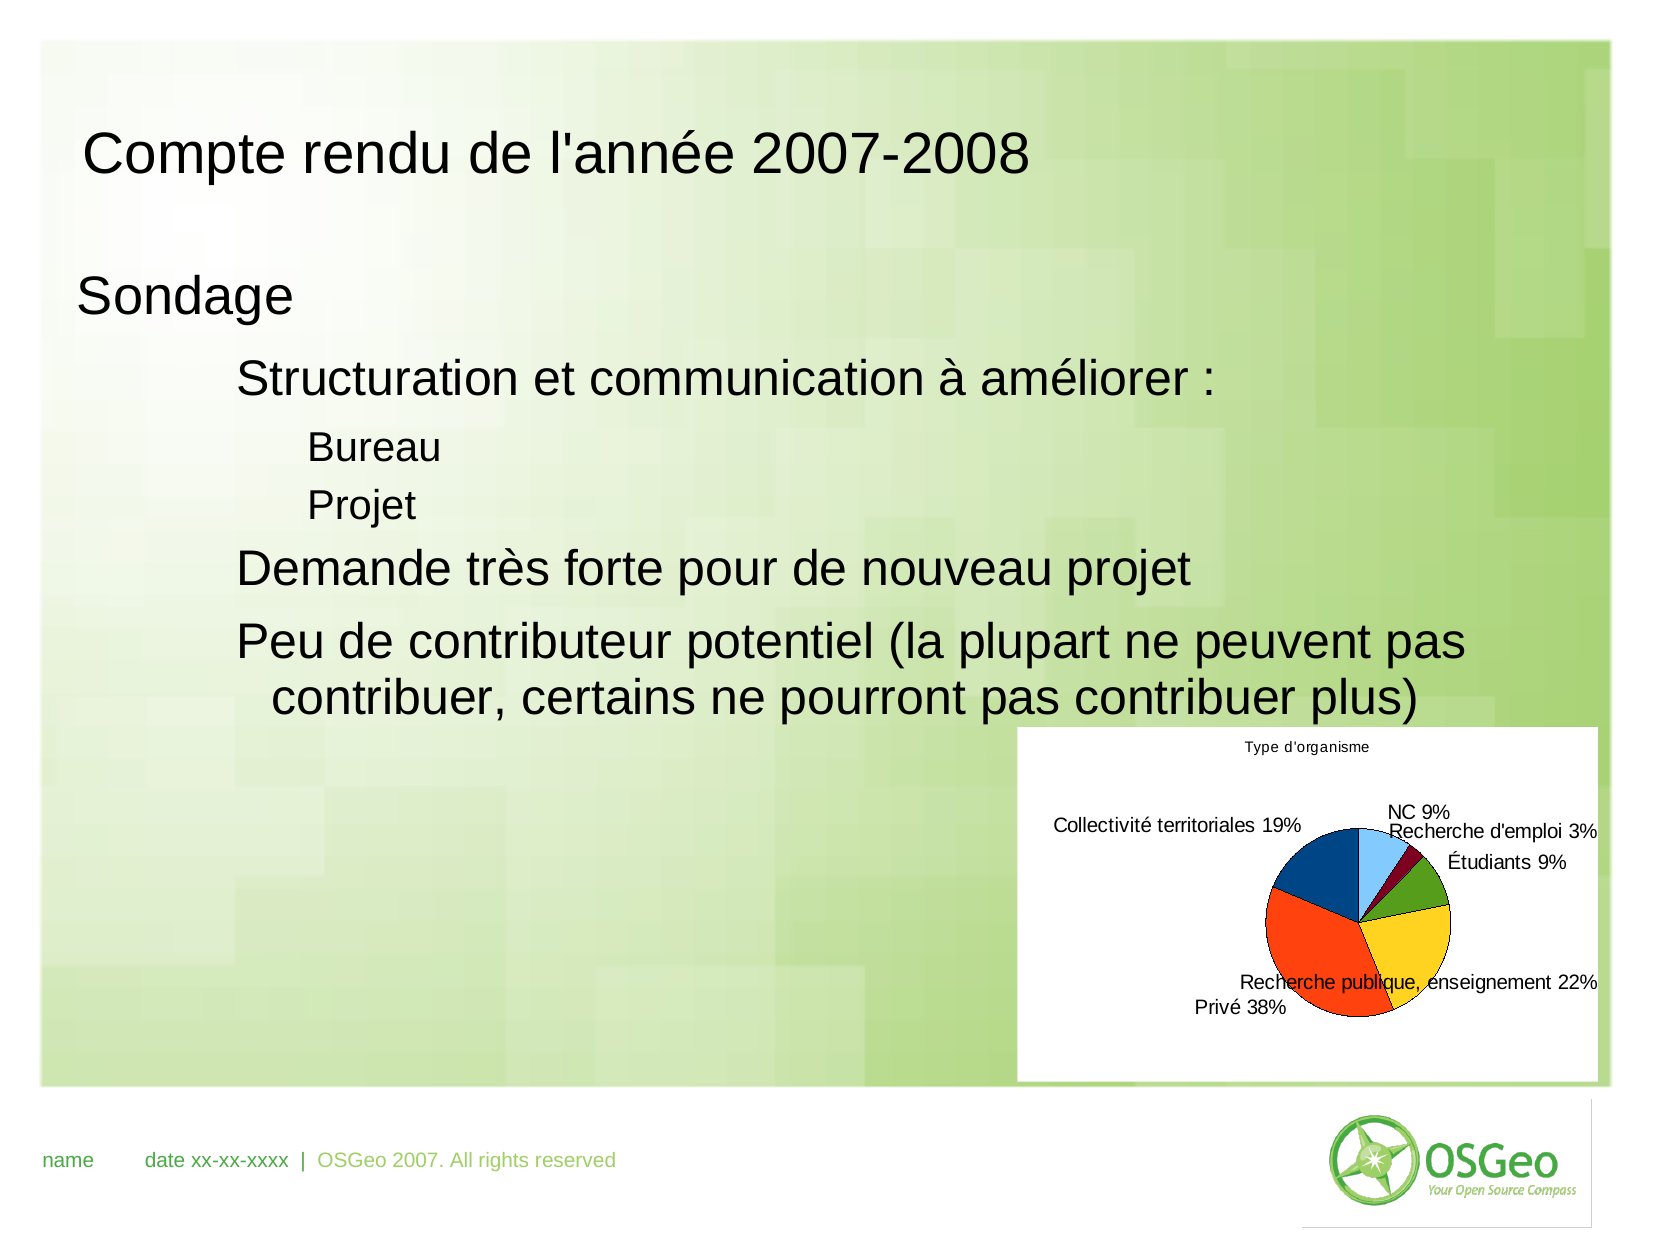

# Compte rendu de l'année 2007-2008
Sondage
Structuration et communication à améliorer :
Bureau
Projet
Demande très forte pour de nouveau projet
Peu de contributeur potentiel (la plupart ne peuvent pas contribuer, certains ne pourront pas contribuer plus)
### Chart: Type d'organisme
| Category | % |
|---|---|
| Collectivité territoriales | 0.1875 |
| Privé | 0.375 |
| Recherche publique, enseignement | 0.21875 |
| Étudiants | 0.09375 |
| Recherche d'emploi | 0.03125 |
| NC | 0.09375 |